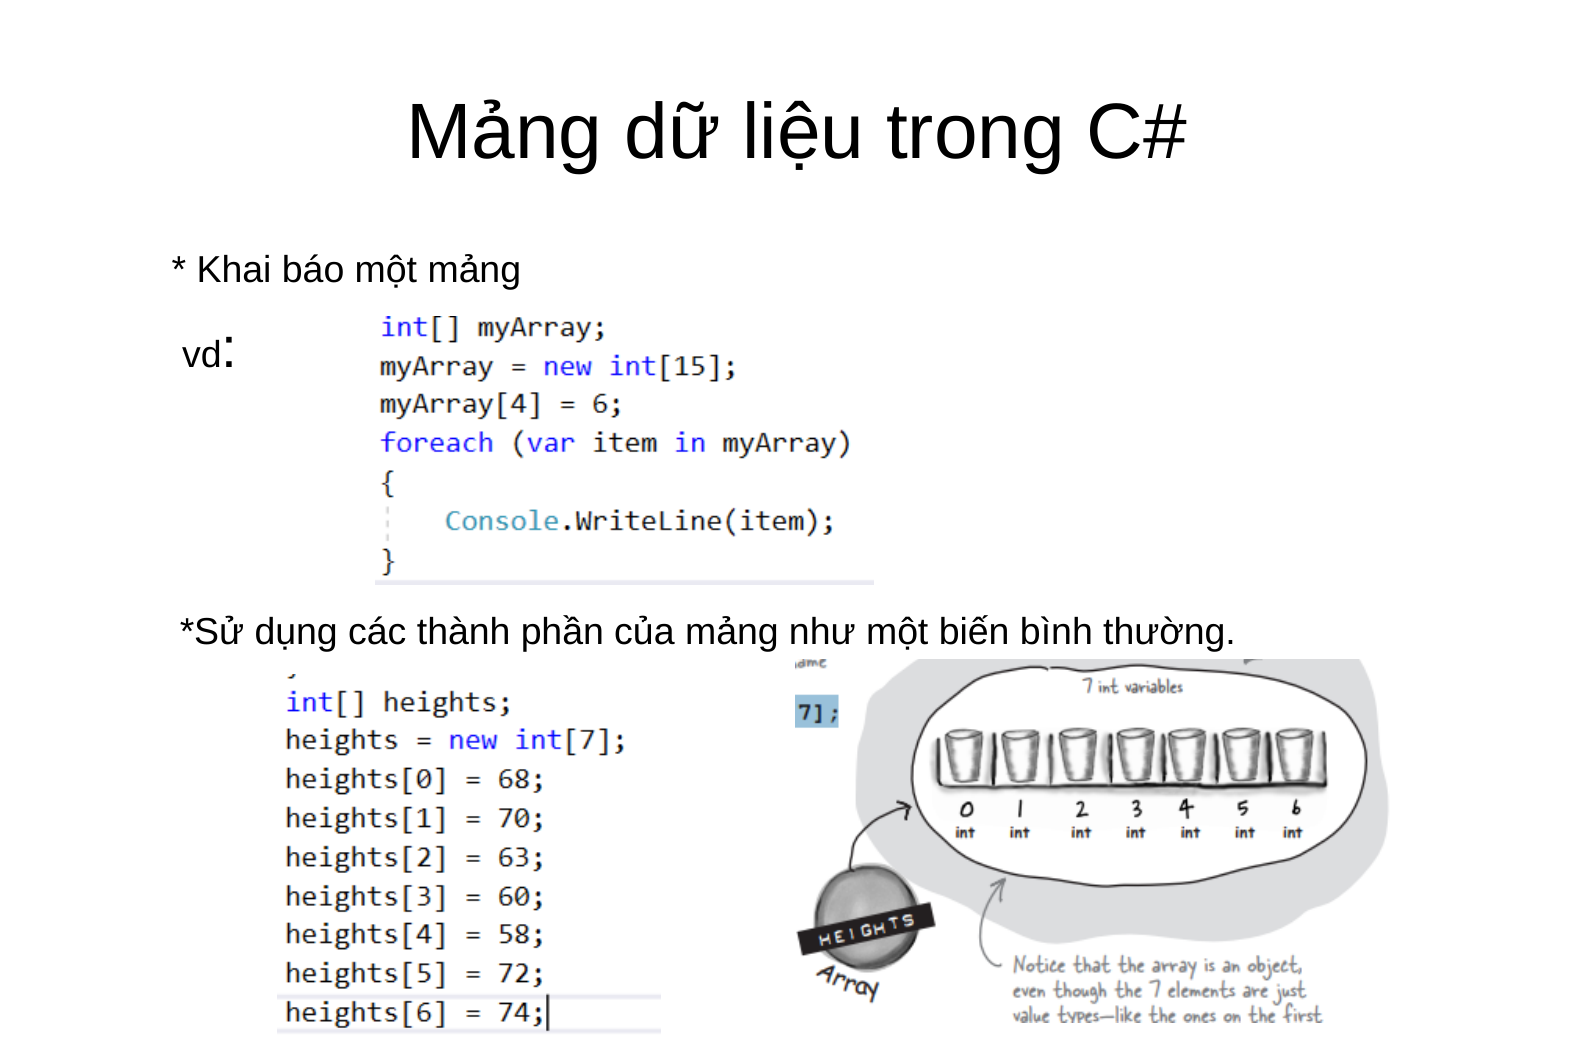

# Mảng dữ liệu trong C#
 * Khai báo một mảng
 vd:
*Sử dụng các thành phần của mảng như một biến bình thường.